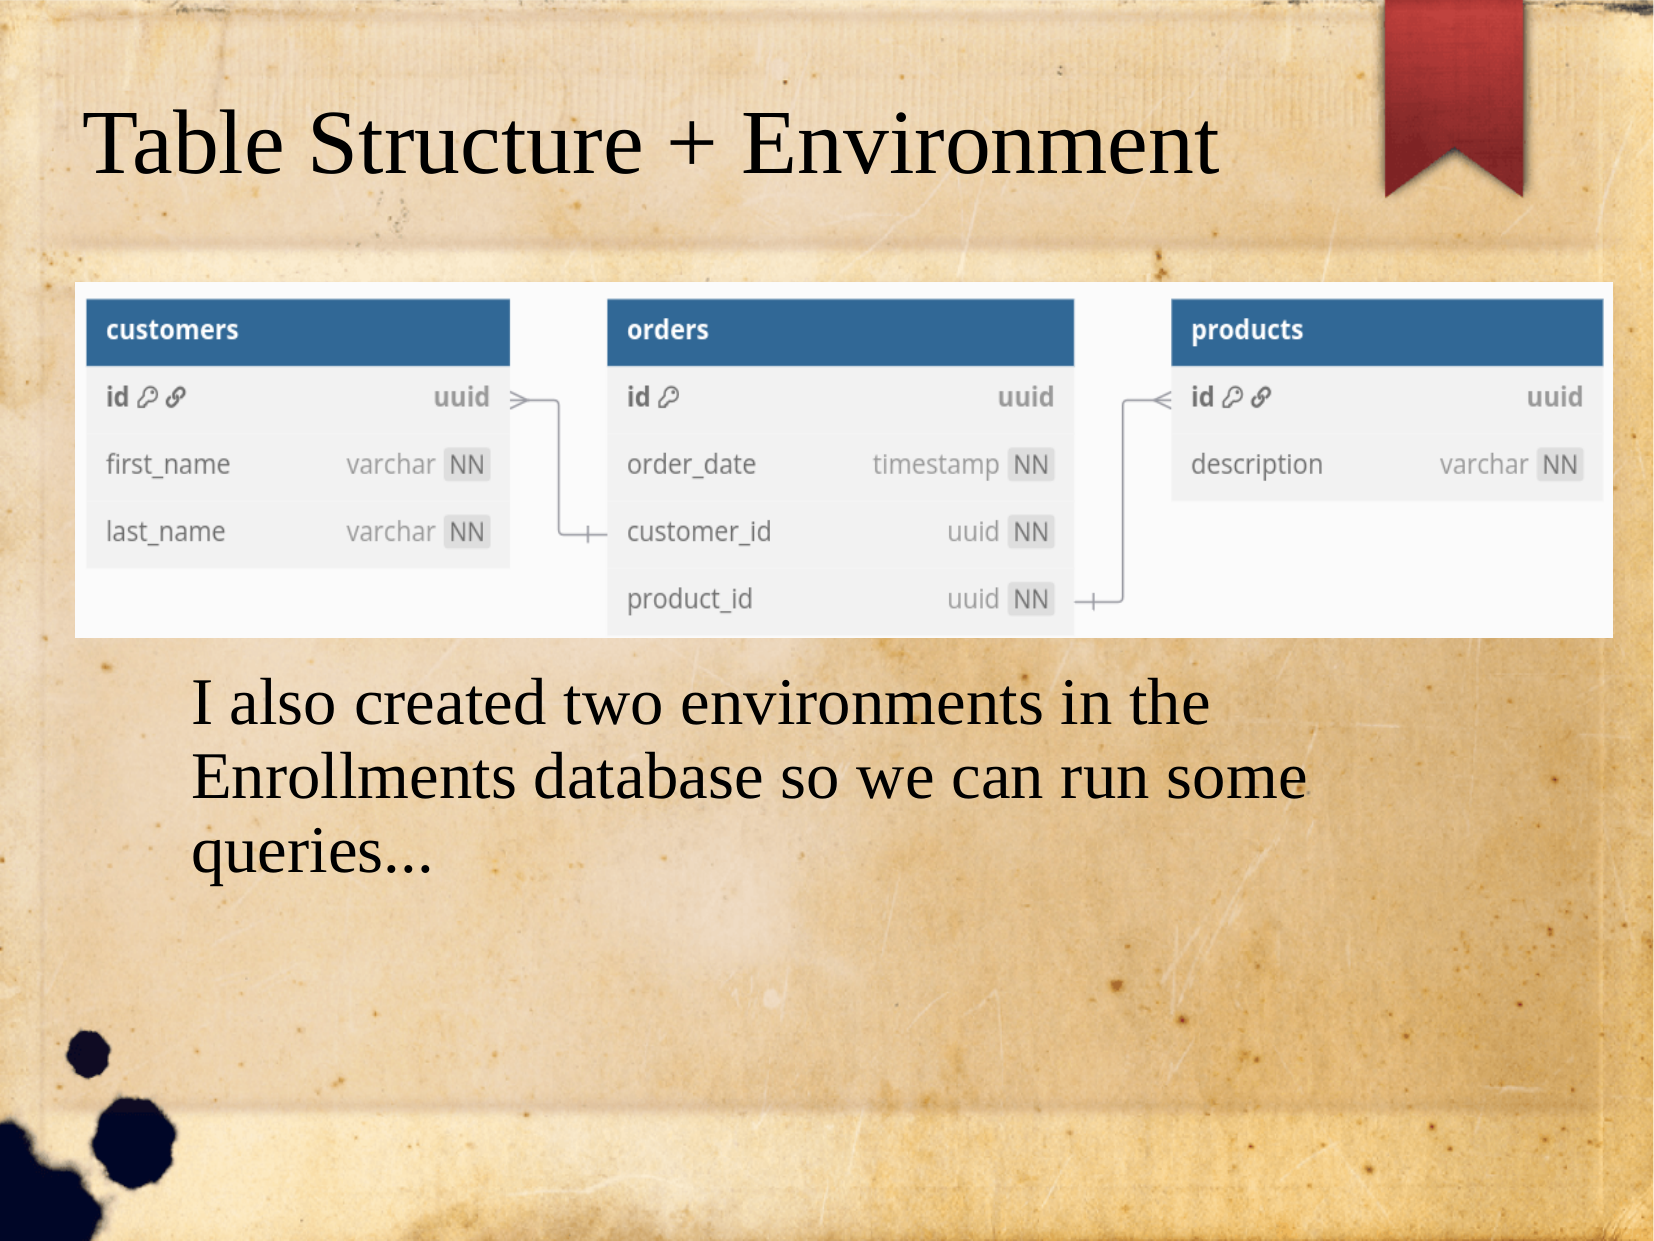

# Table Structure + Environment
I also created two environments in the Enrollments database so we can run some queries...